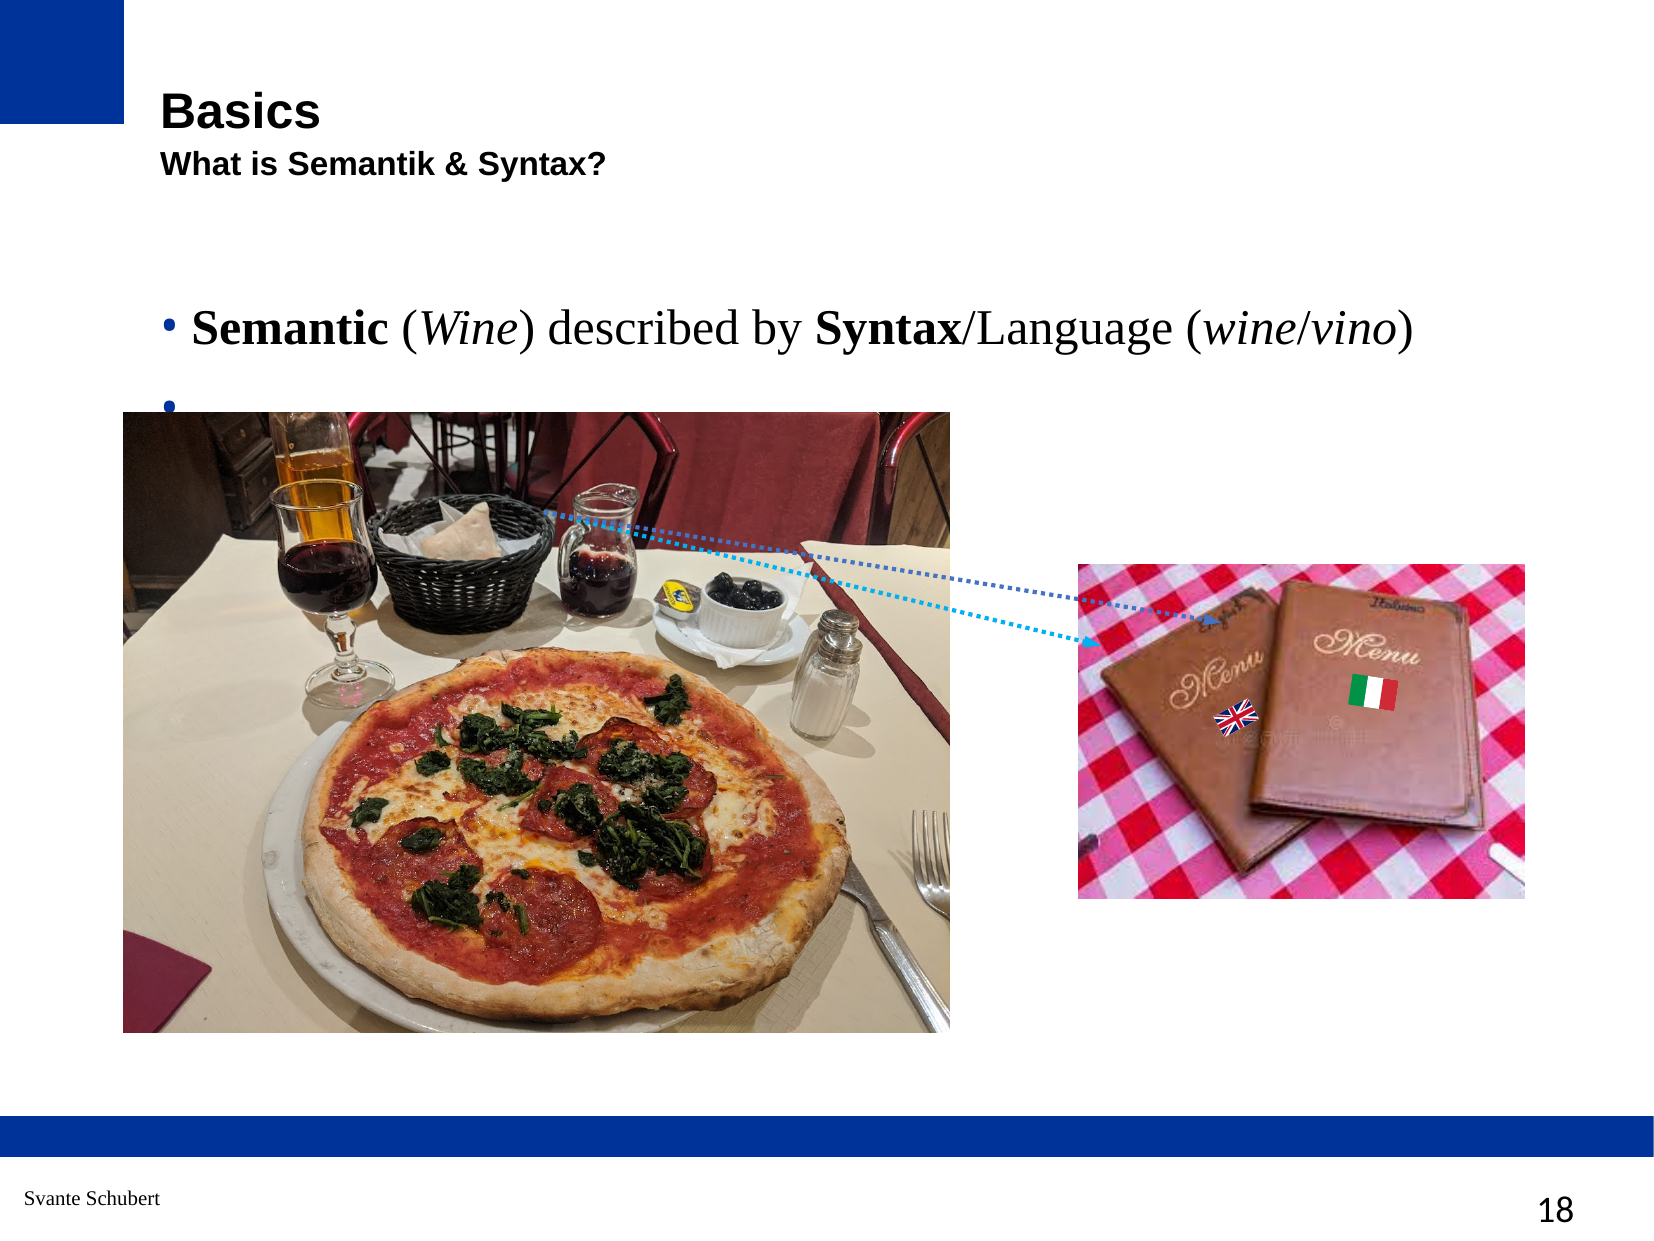

# Basics What is Semantik & Syntax?
 Semantic (Wine) described by Syntax/Language (wine/vino)
Svante Schubert